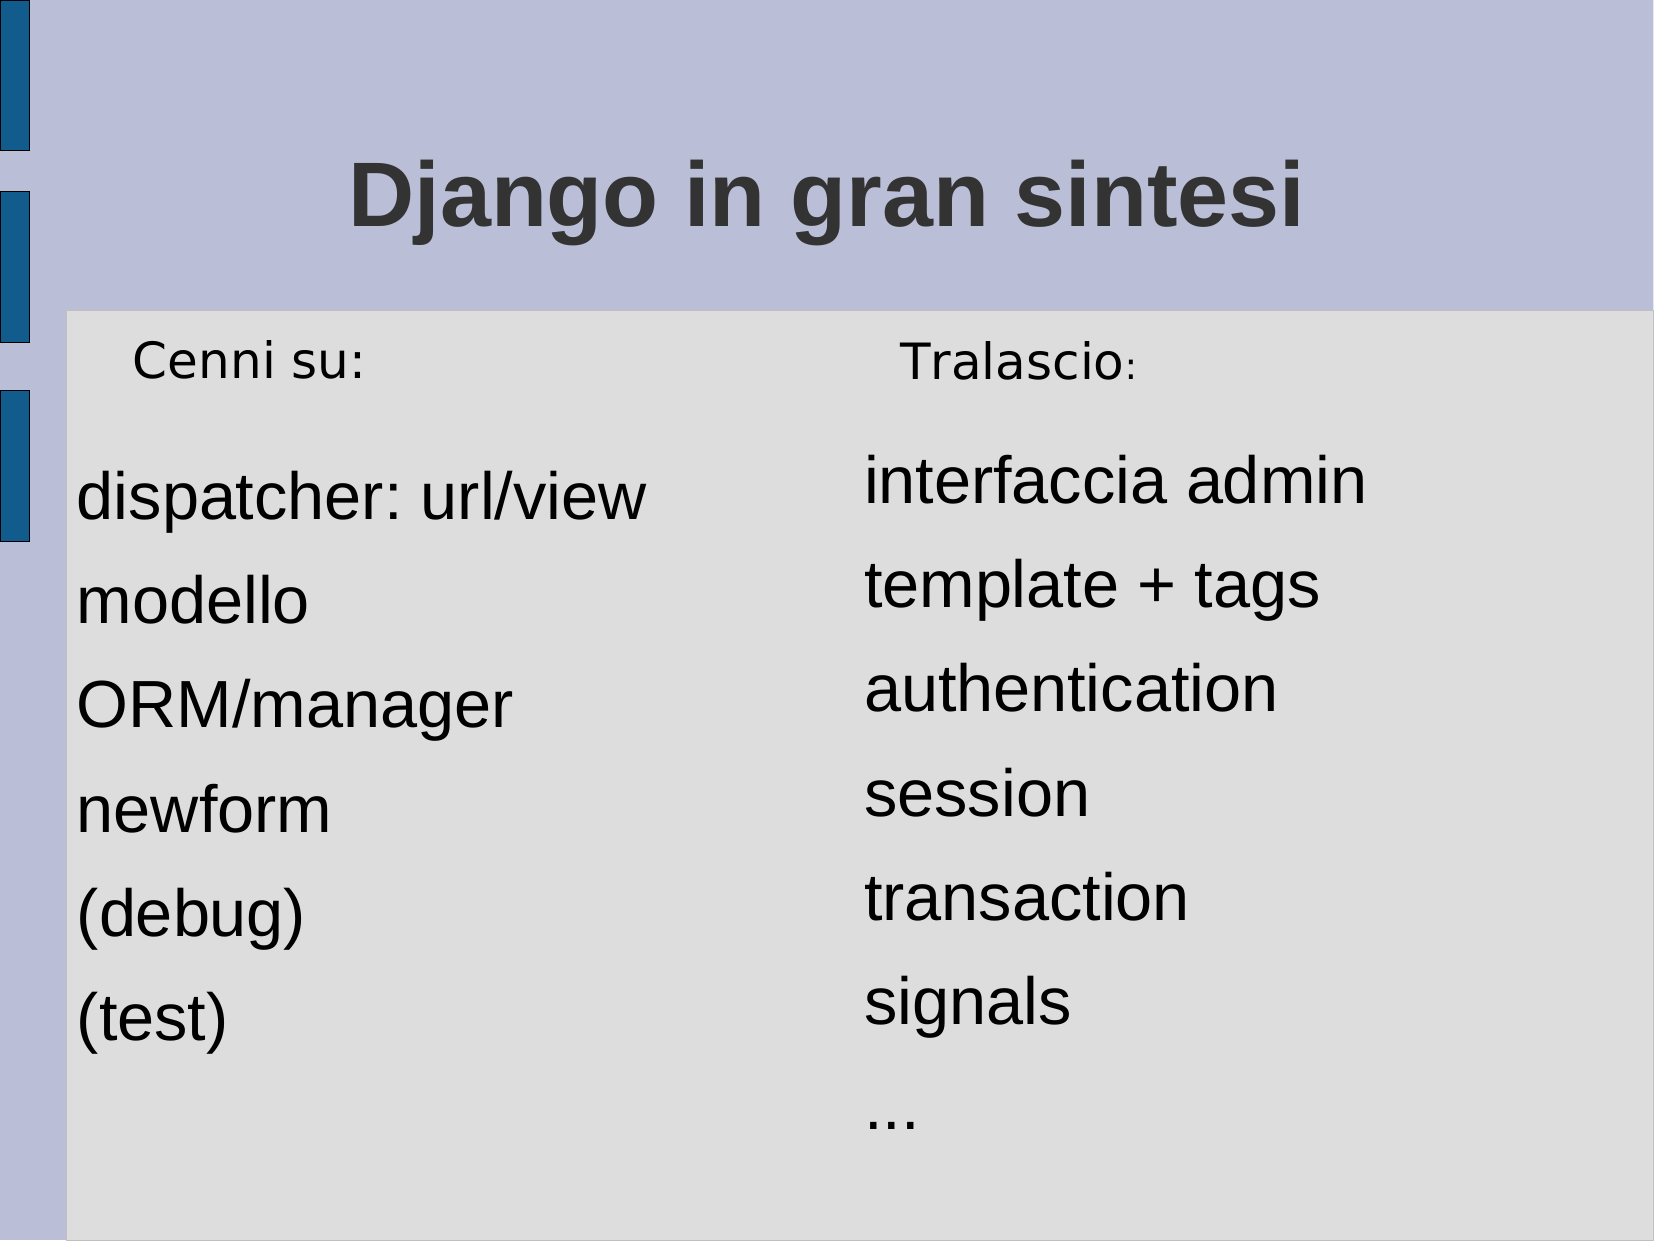

# Django in gran sintesi
Cenni su:
Tralascio:
interfaccia admin
template + tags
authentication
session
transaction
signals
...
dispatcher: url/view
modello
ORM/manager
newform
(debug)
(test)